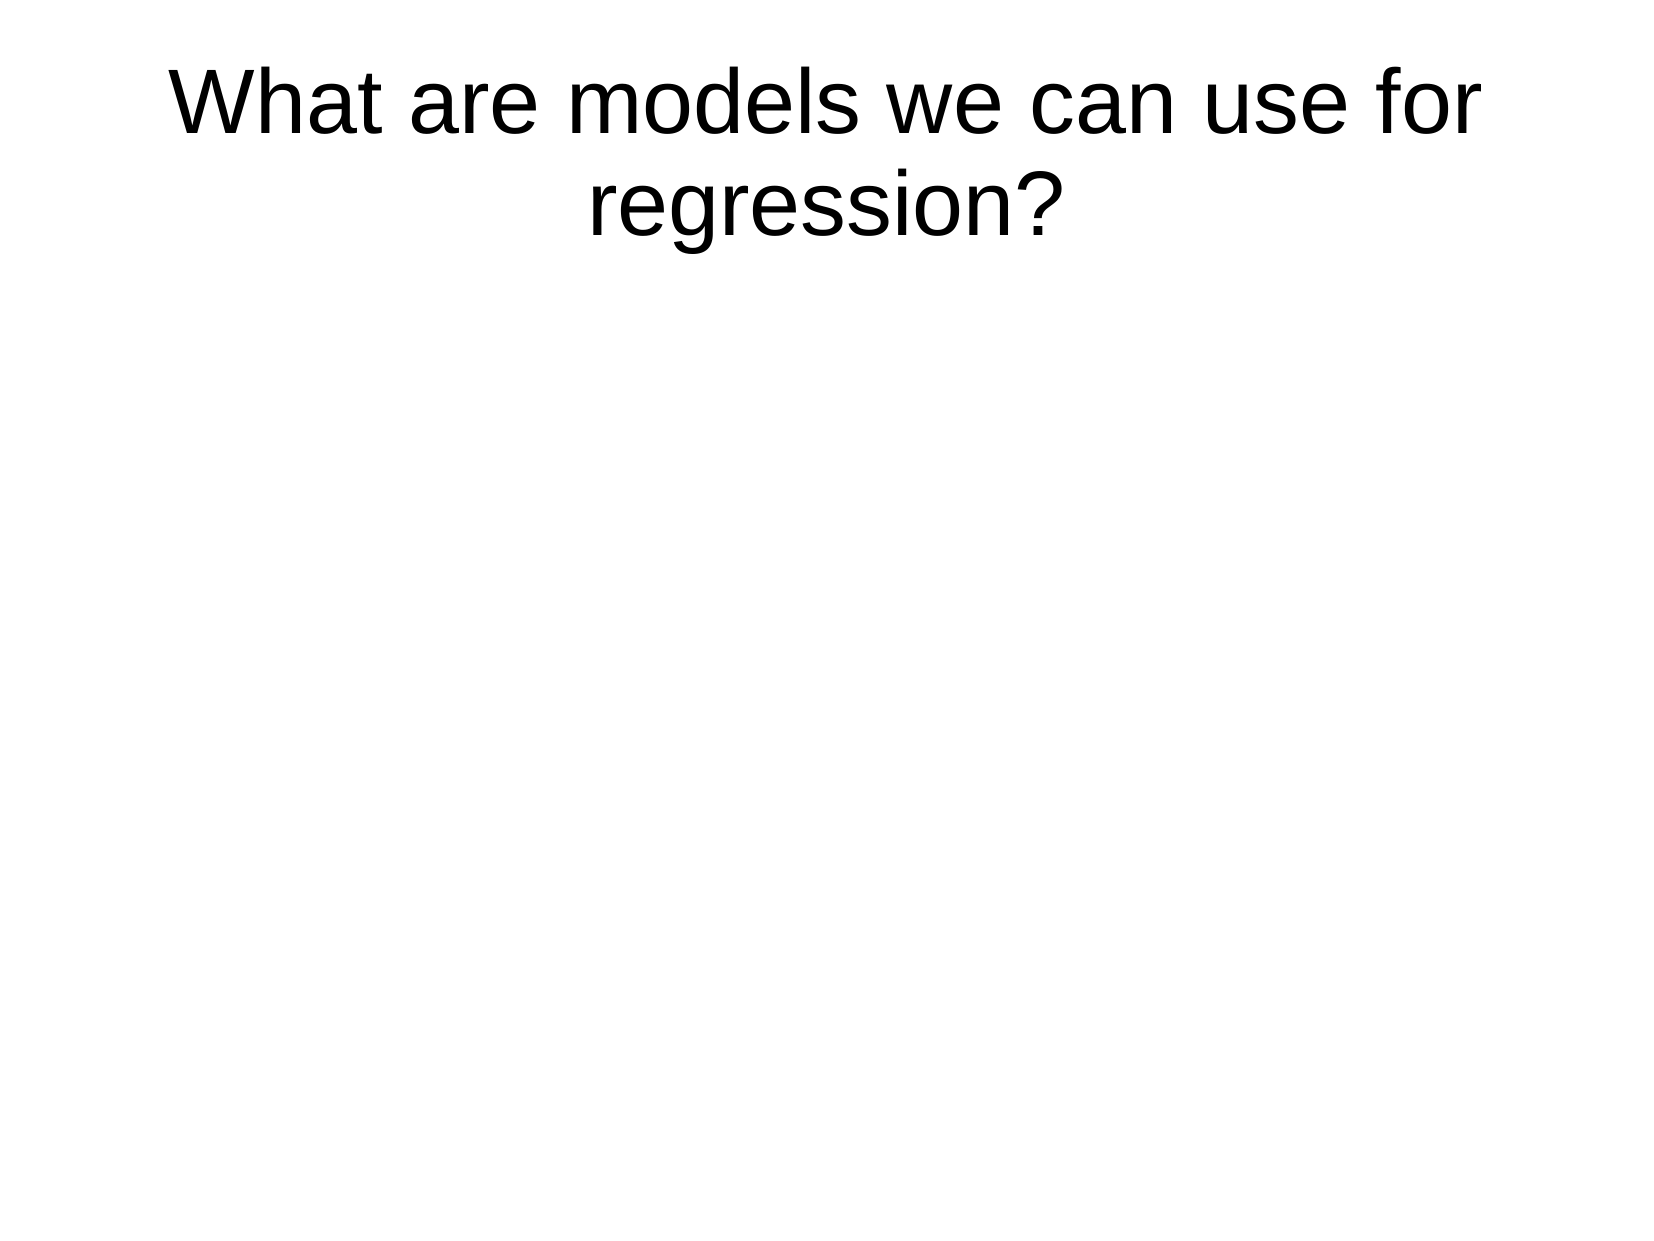

# What are models we can use for regression?